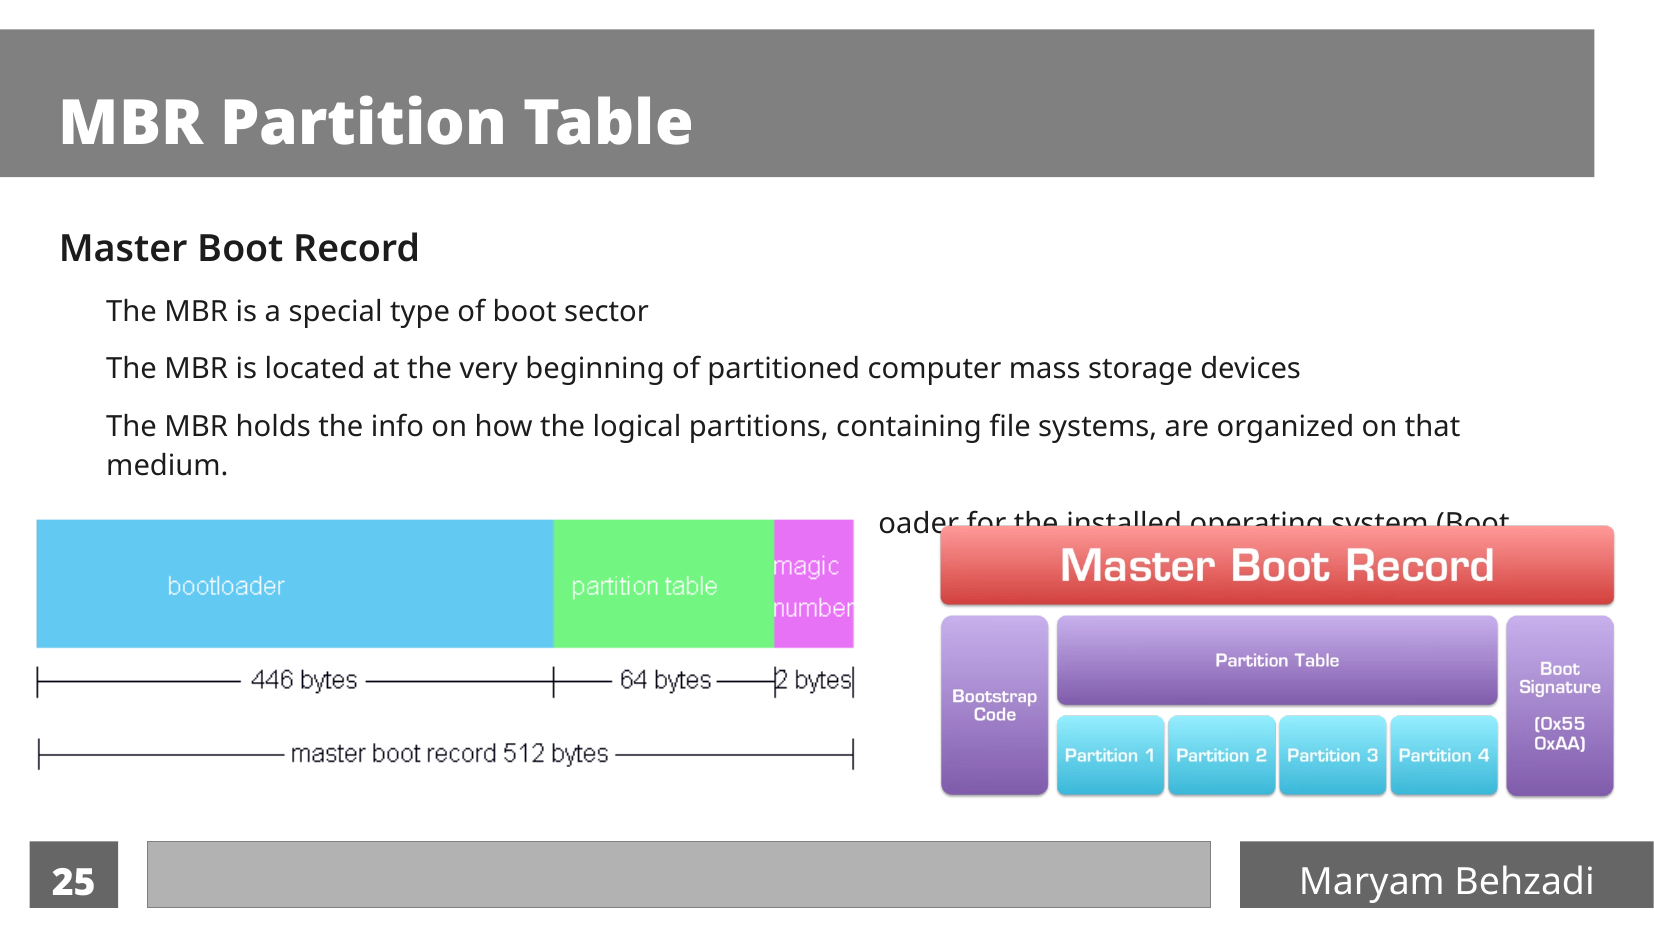

# MBR Partition Table
Master Boot Record
The MBR is a special type of boot sector
The MBR is located at the very beginning of partitioned computer mass storage devices
The MBR holds the info on how the logical partitions, containing file systems, are organized on that medium.
The MBR also contains executable code to function as a loader for the installed operating system (Boot Loader).
25